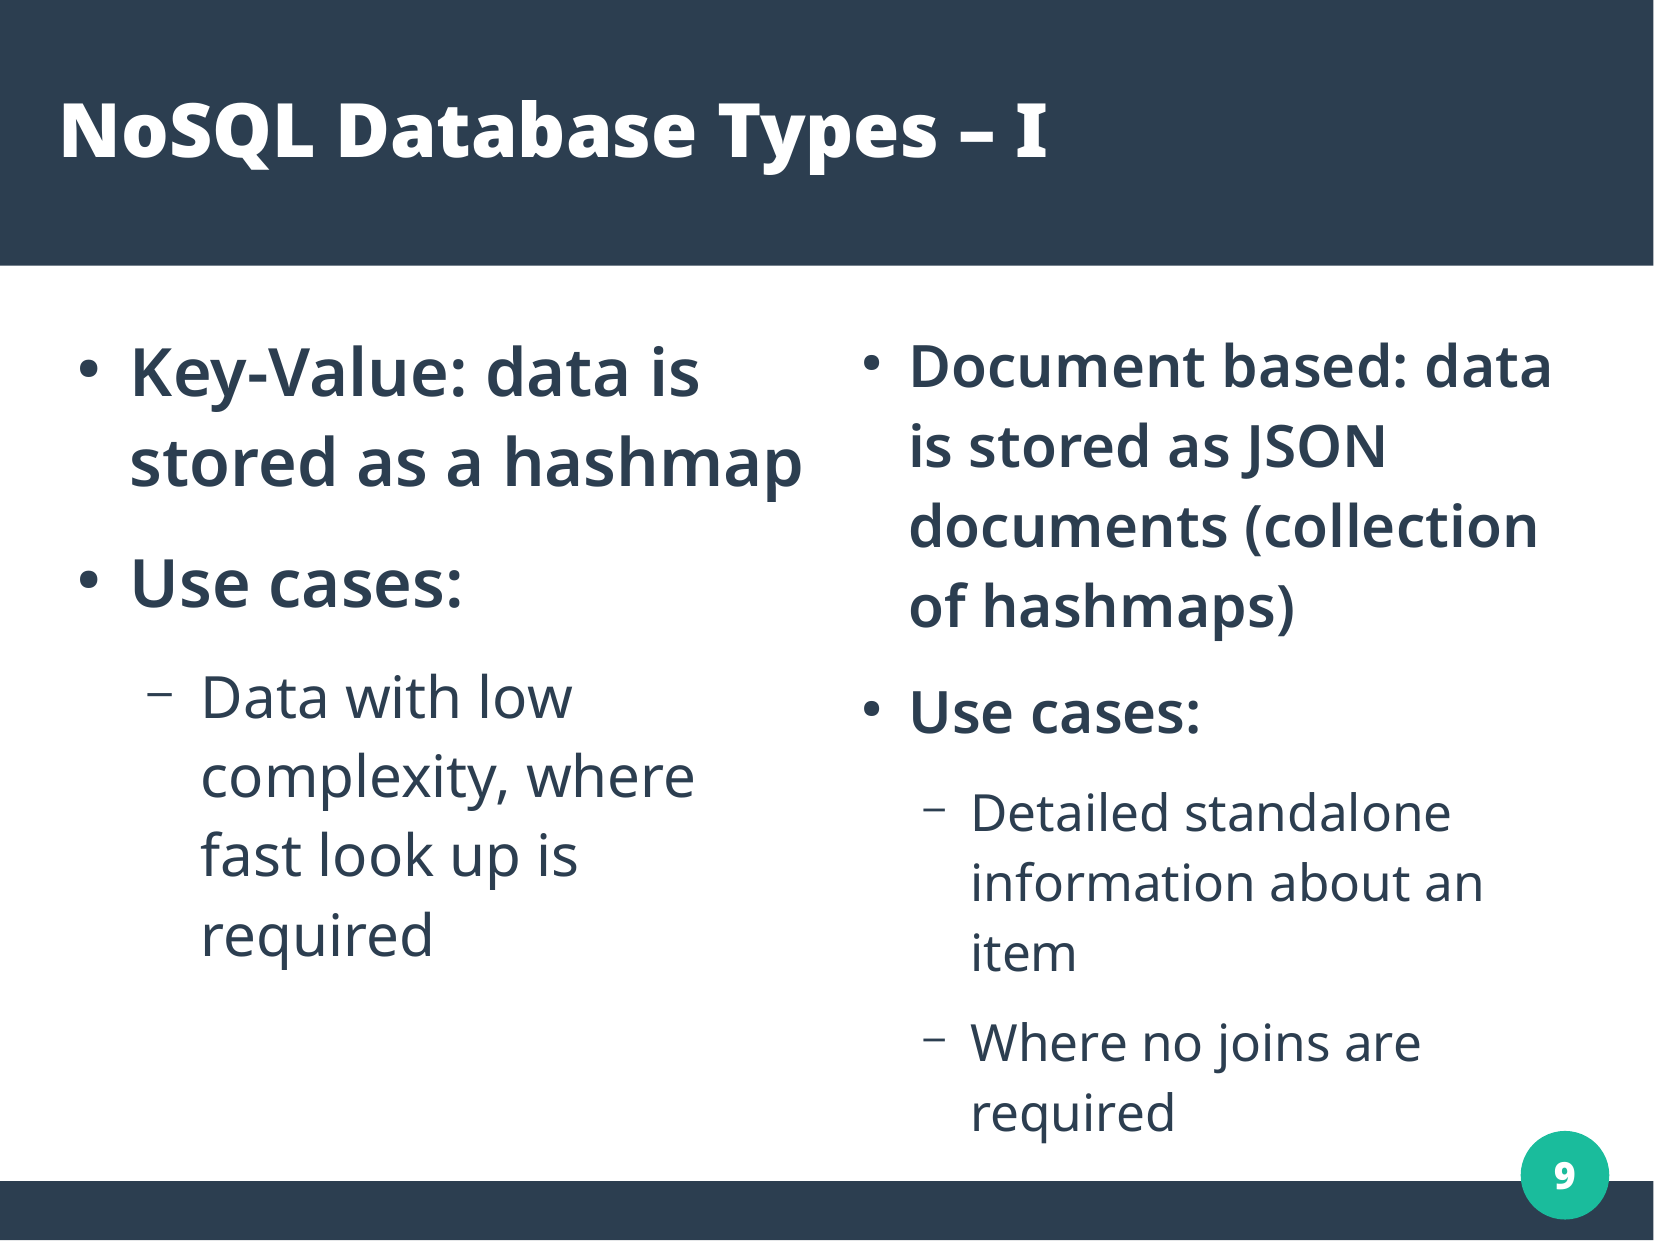

# NoSQL Database Types – I
Key-Value: data is stored as a hashmap
Use cases:
Data with low complexity, where fast look up is required
Document based: data is stored as JSON documents (collection of hashmaps)
Use cases:
Detailed standalone information about an item
Where no joins are required
9